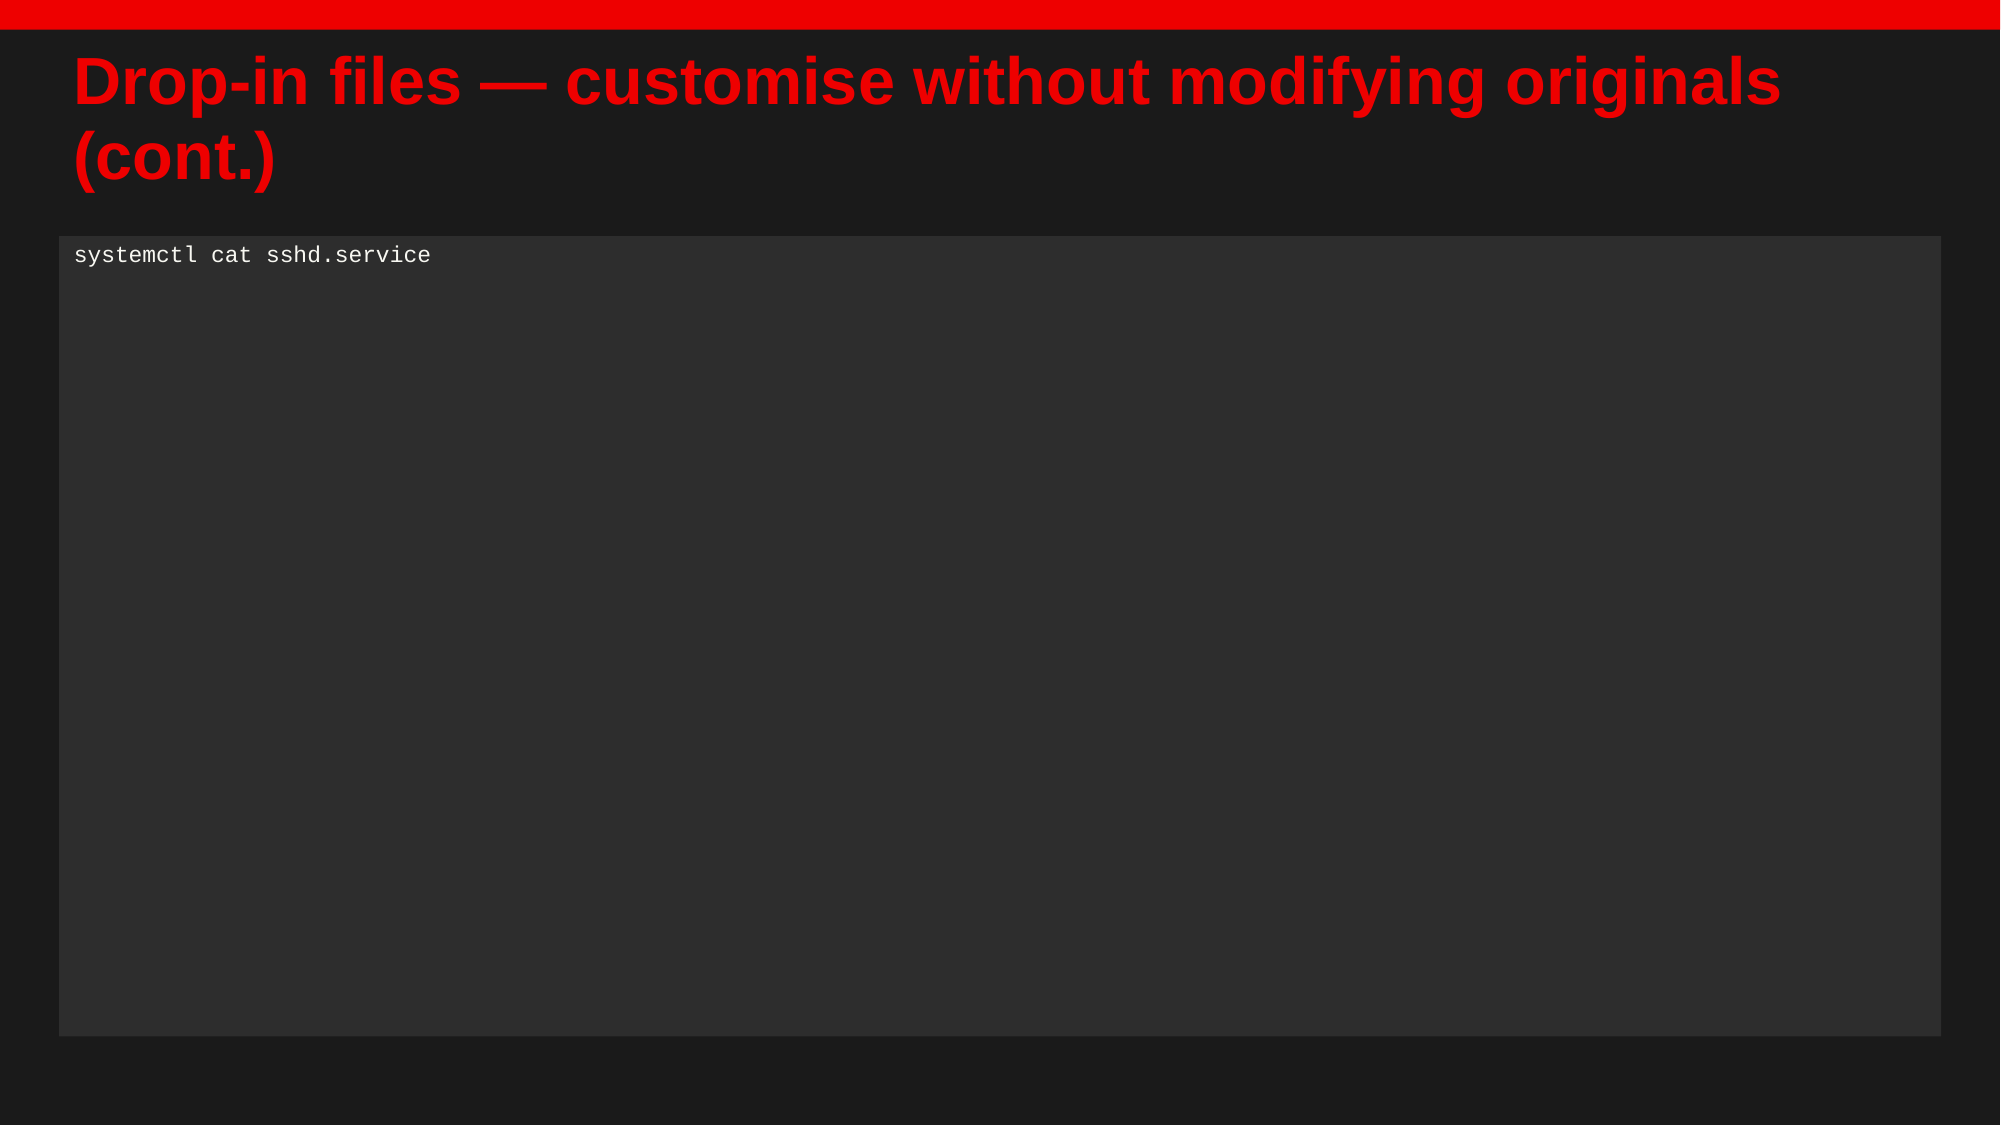

Drop-in files — customise without modifying originals (cont.)
systemctl cat sshd.service